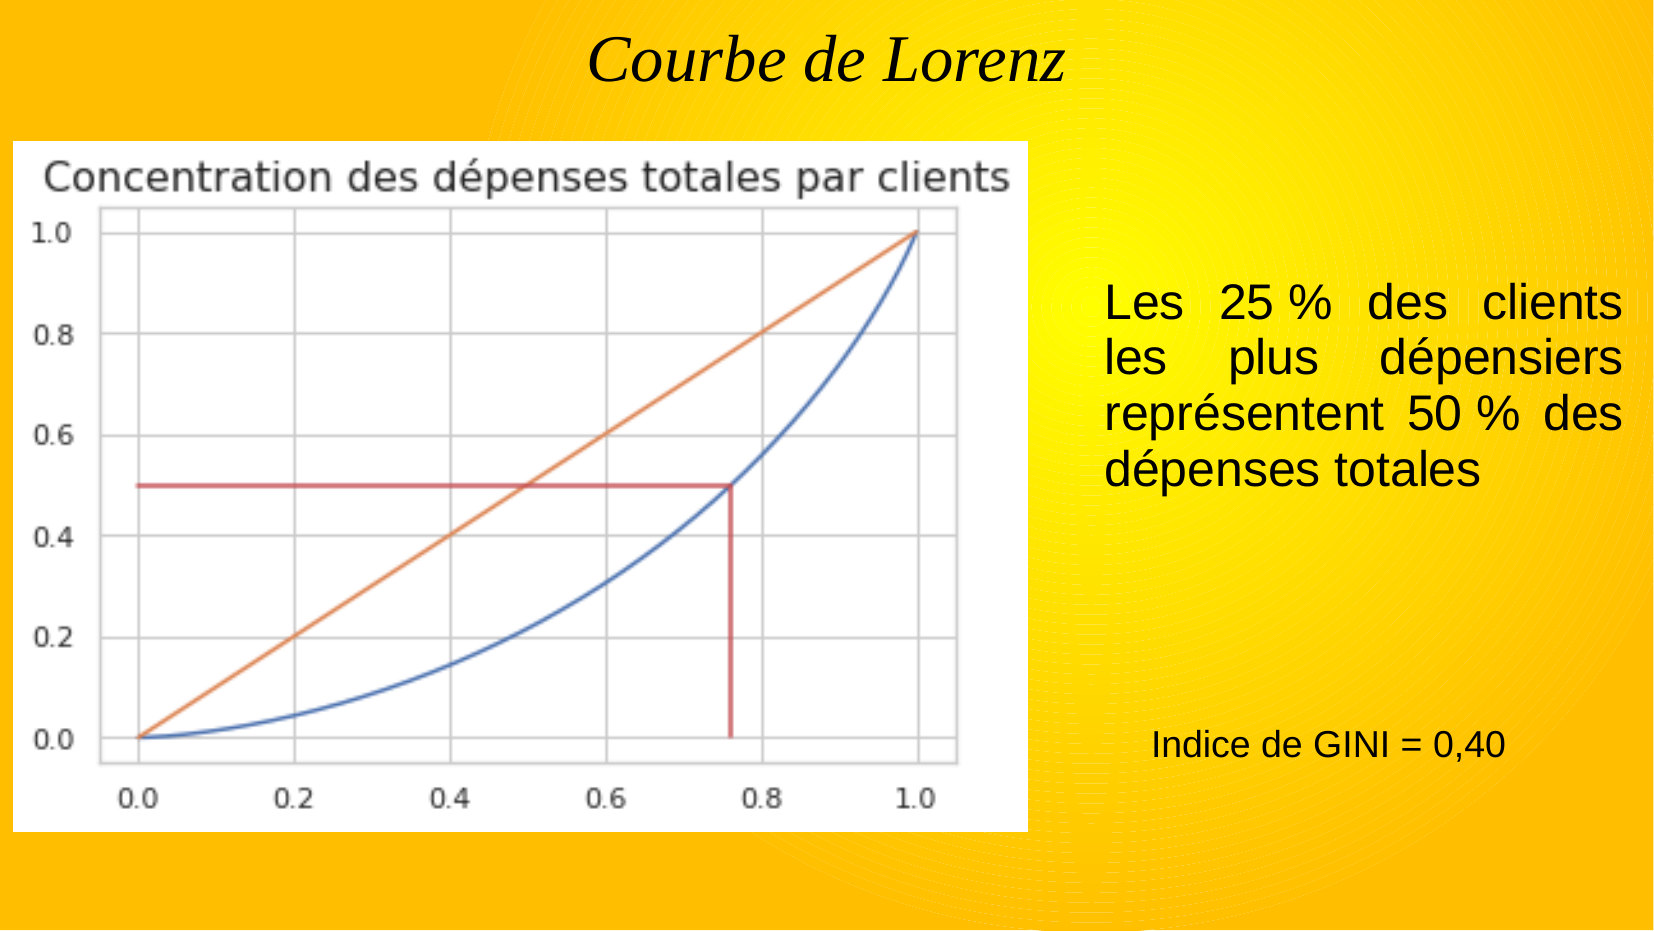

# Courbe de Lorenz
Les 25 % des clients les plus dépensiers représentent 50 % des dépenses totales
Indice de GINI = 0,40